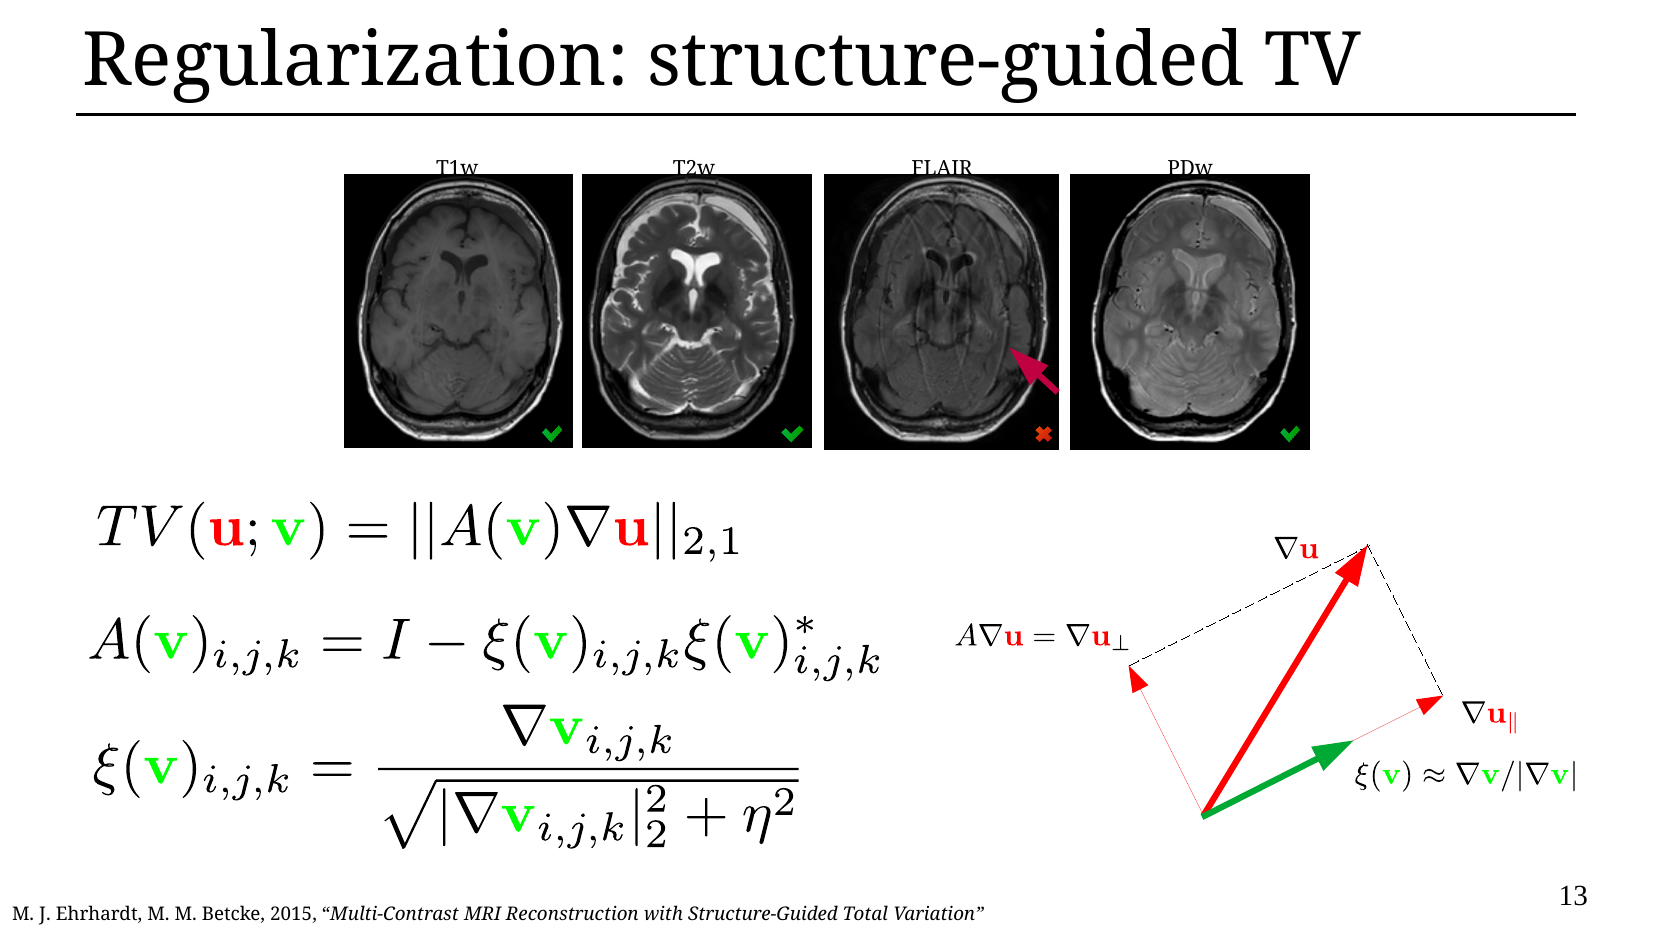

# Regularization: structure-guided TV
T1w
T2w
FLAIR
PDw
M. J. Ehrhardt, M. M. Betcke, 2015, “Multi-Contrast MRI Reconstruction with Structure-Guided Total Variation”